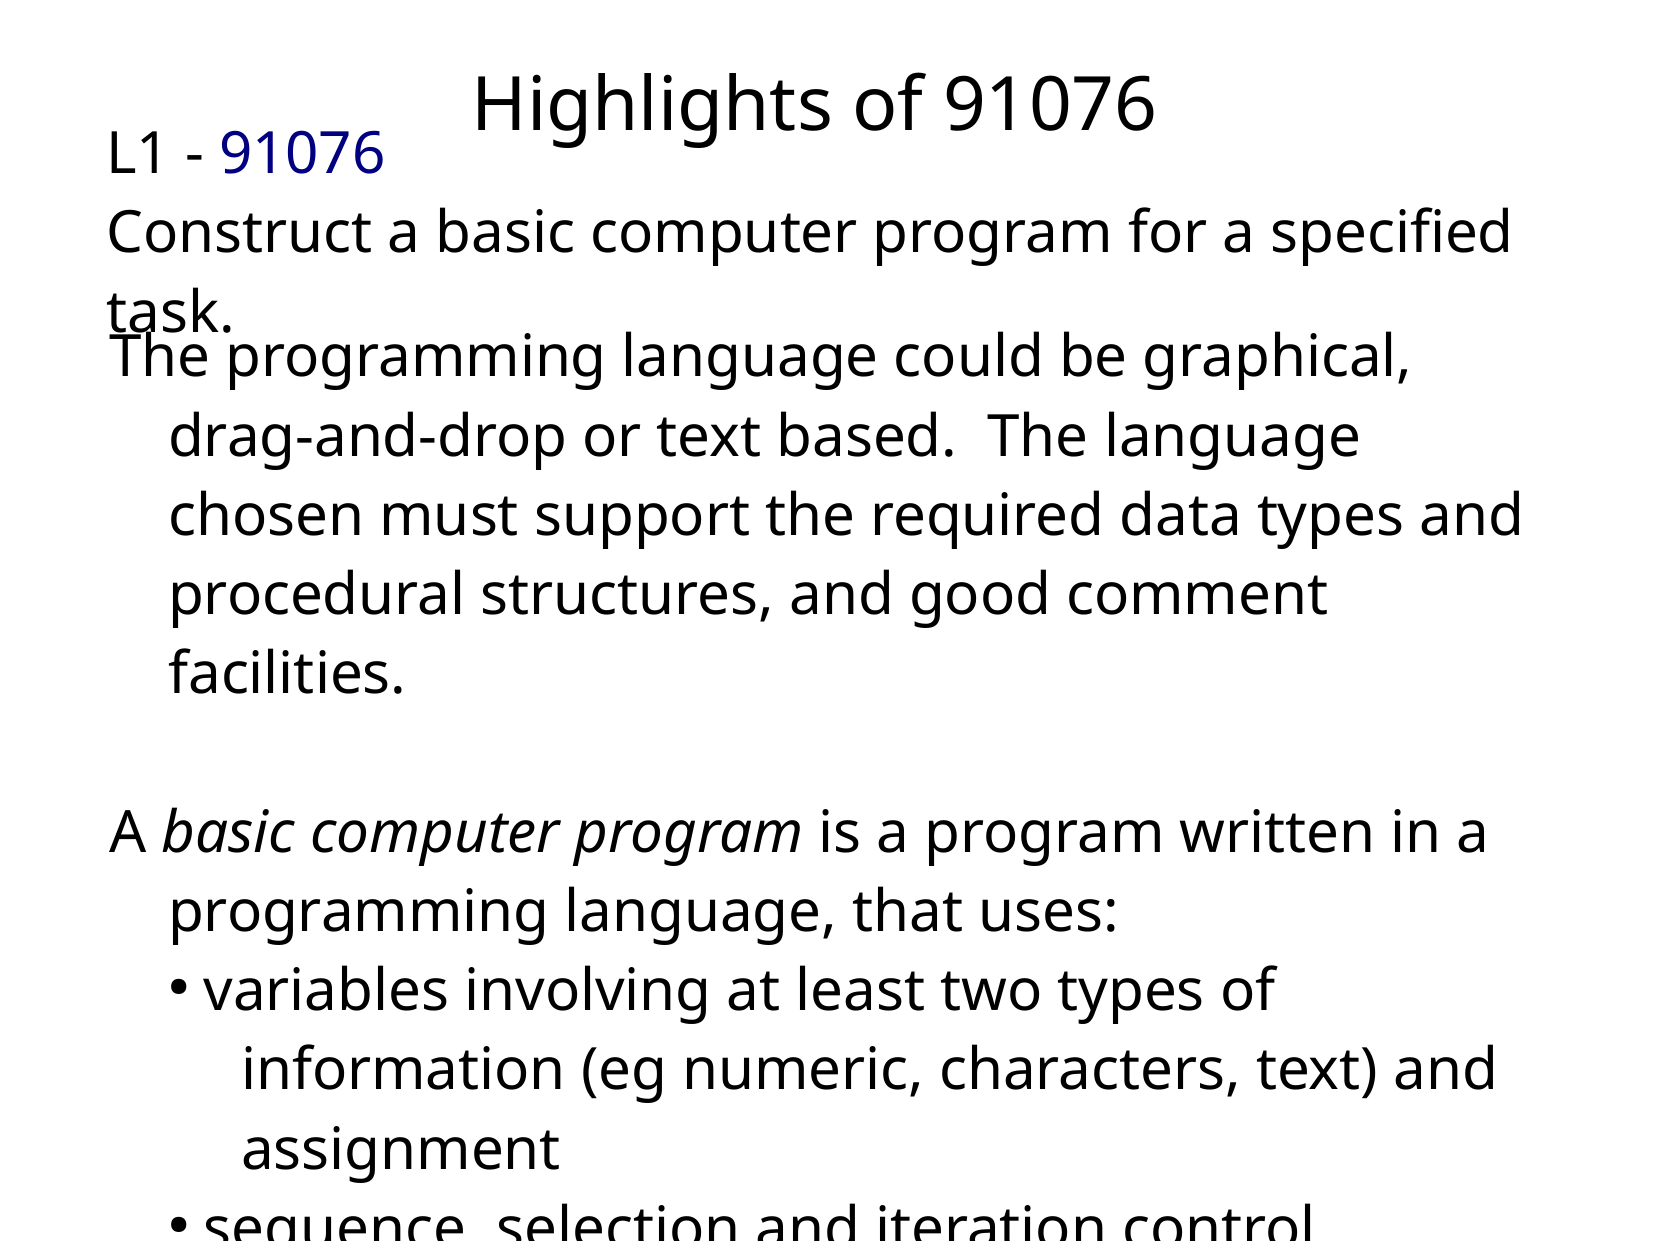

Highlights of 91076
# L1 - 91076 Construct a basic computer program for a specified task.
The programming language could be graphical, drag-and-drop or text based. The language chosen must support the required data types and procedural structures, and good comment facilities.
A basic computer program is a program written in a programming language, that uses:
variables involving at least two types of information (eg numeric, characters, text) and assignment
sequence, selection and iteration control structures
predefined actions (e.g. predefined methods, functions, or procedures)
input from a user, sensors, or other external source.